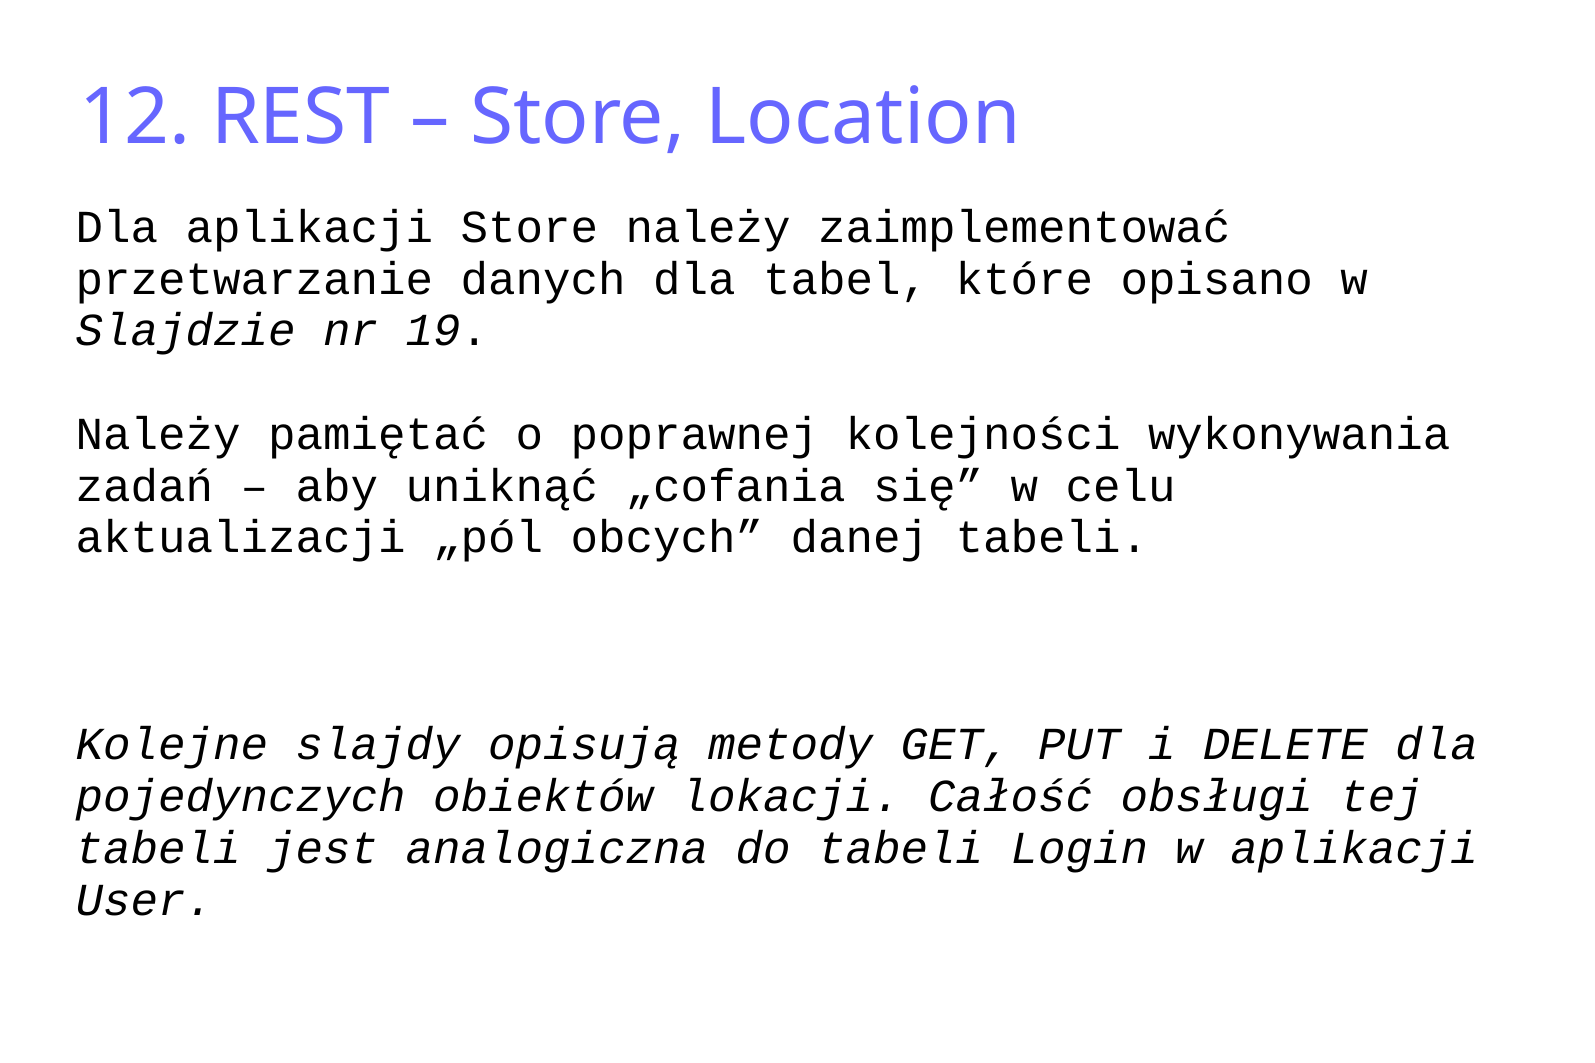

# 12. REST – Store, Location
Dla aplikacji Store należy zaimplementować przetwarzanie danych dla tabel, które opisano w Slajdzie nr 19.
Należy pamiętać o poprawnej kolejności wykonywania zadań – aby uniknąć „cofania się” w celu aktualizacji „pól obcych” danej tabeli.
Kolejne slajdy opisują metody GET, PUT i DELETE dla pojedynczych obiektów lokacji. Całość obsługi tej tabeli jest analogiczna do tabeli Login w aplikacji User.